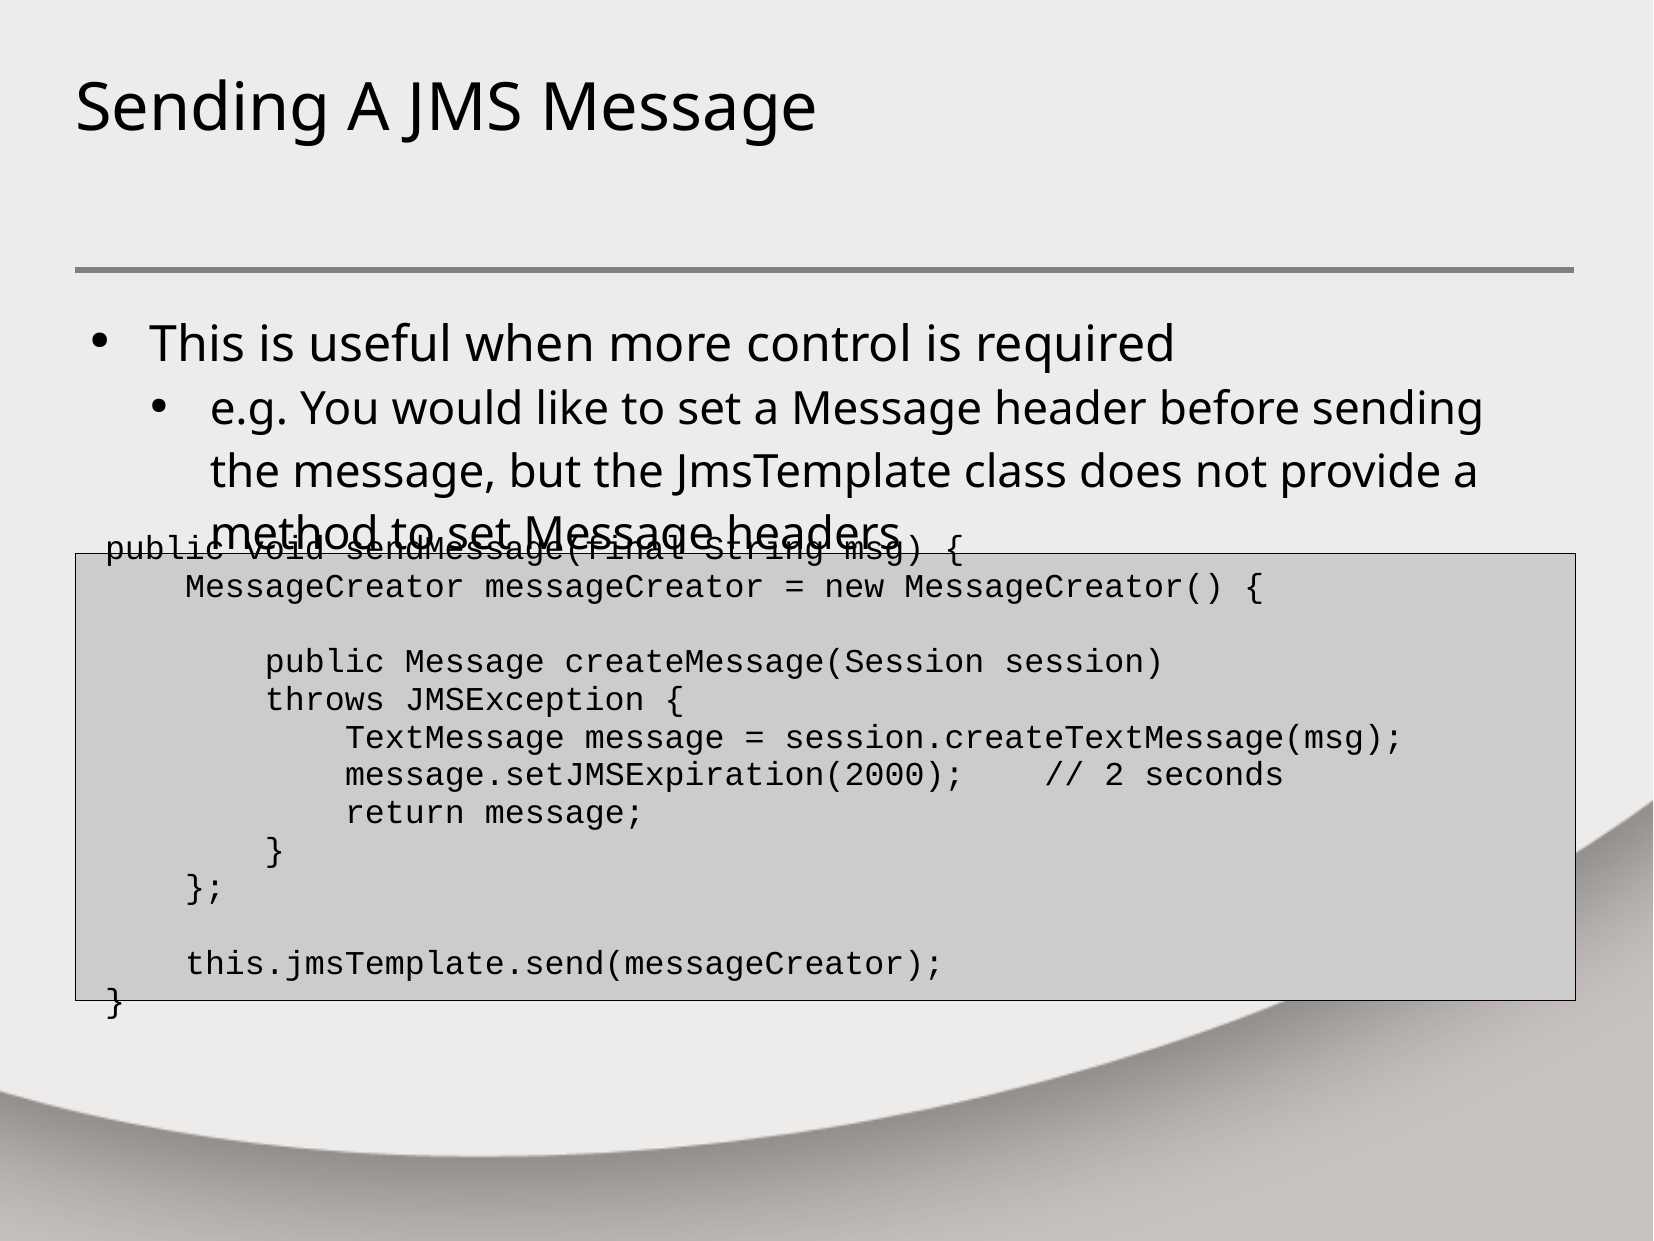

# Sending A JMS Message
This is useful when more control is required
e.g. You would like to set a Message header before sending the message, but the JmsTemplate class does not provide a method to set Message headers
public void sendMessage(final String msg) {
 MessageCreator messageCreator = new MessageCreator() {
 public Message createMessage(Session session)
 throws JMSException {
 TextMessage message = session.createTextMessage(msg);
 message.setJMSExpiration(2000); // 2 seconds
 return message;
 }
 };
 this.jmsTemplate.send(messageCreator);
}